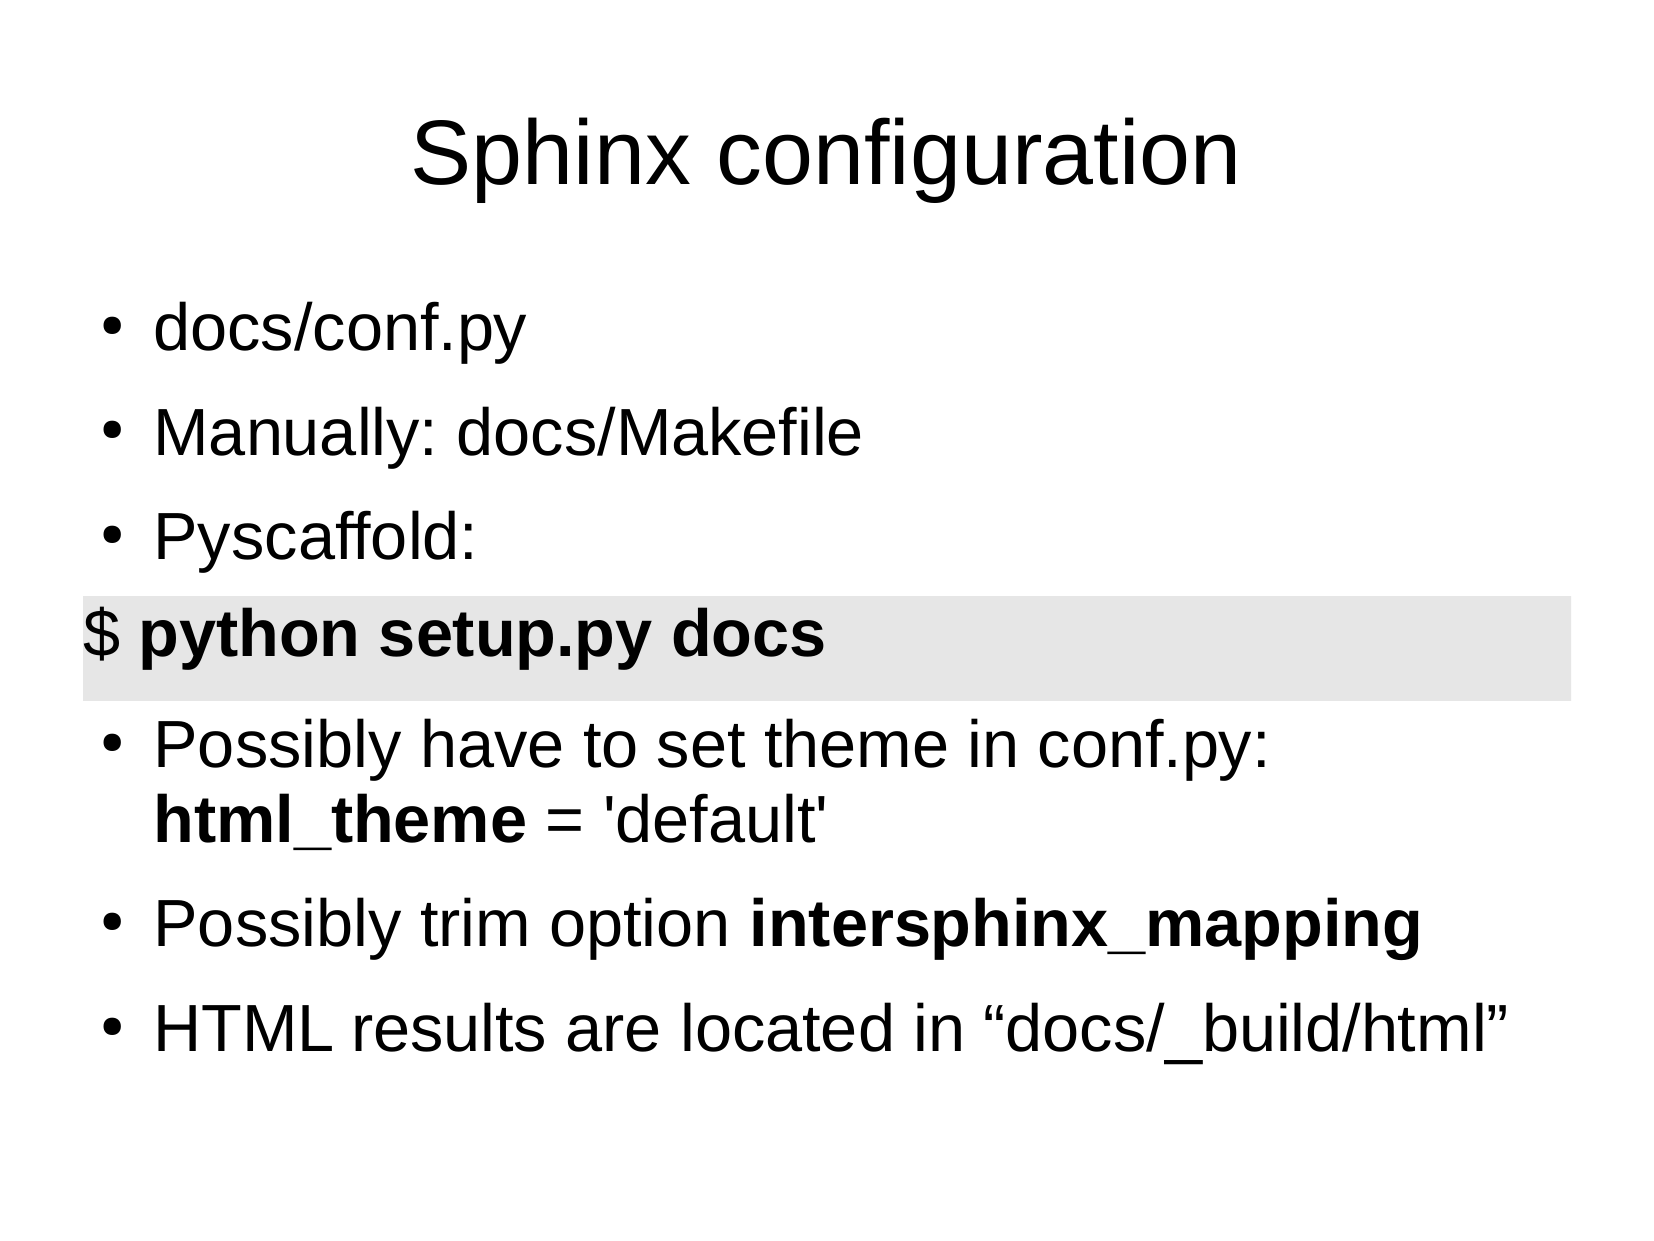

# Sphinx configuration
docs/conf.py
Manually: docs/Makefile
Pyscaffold:
Possibly have to set theme in conf.py:
html_theme = 'default'
Possibly trim option intersphinx_mapping
HTML results are located in “docs/_build/html”
$ python setup.py docs